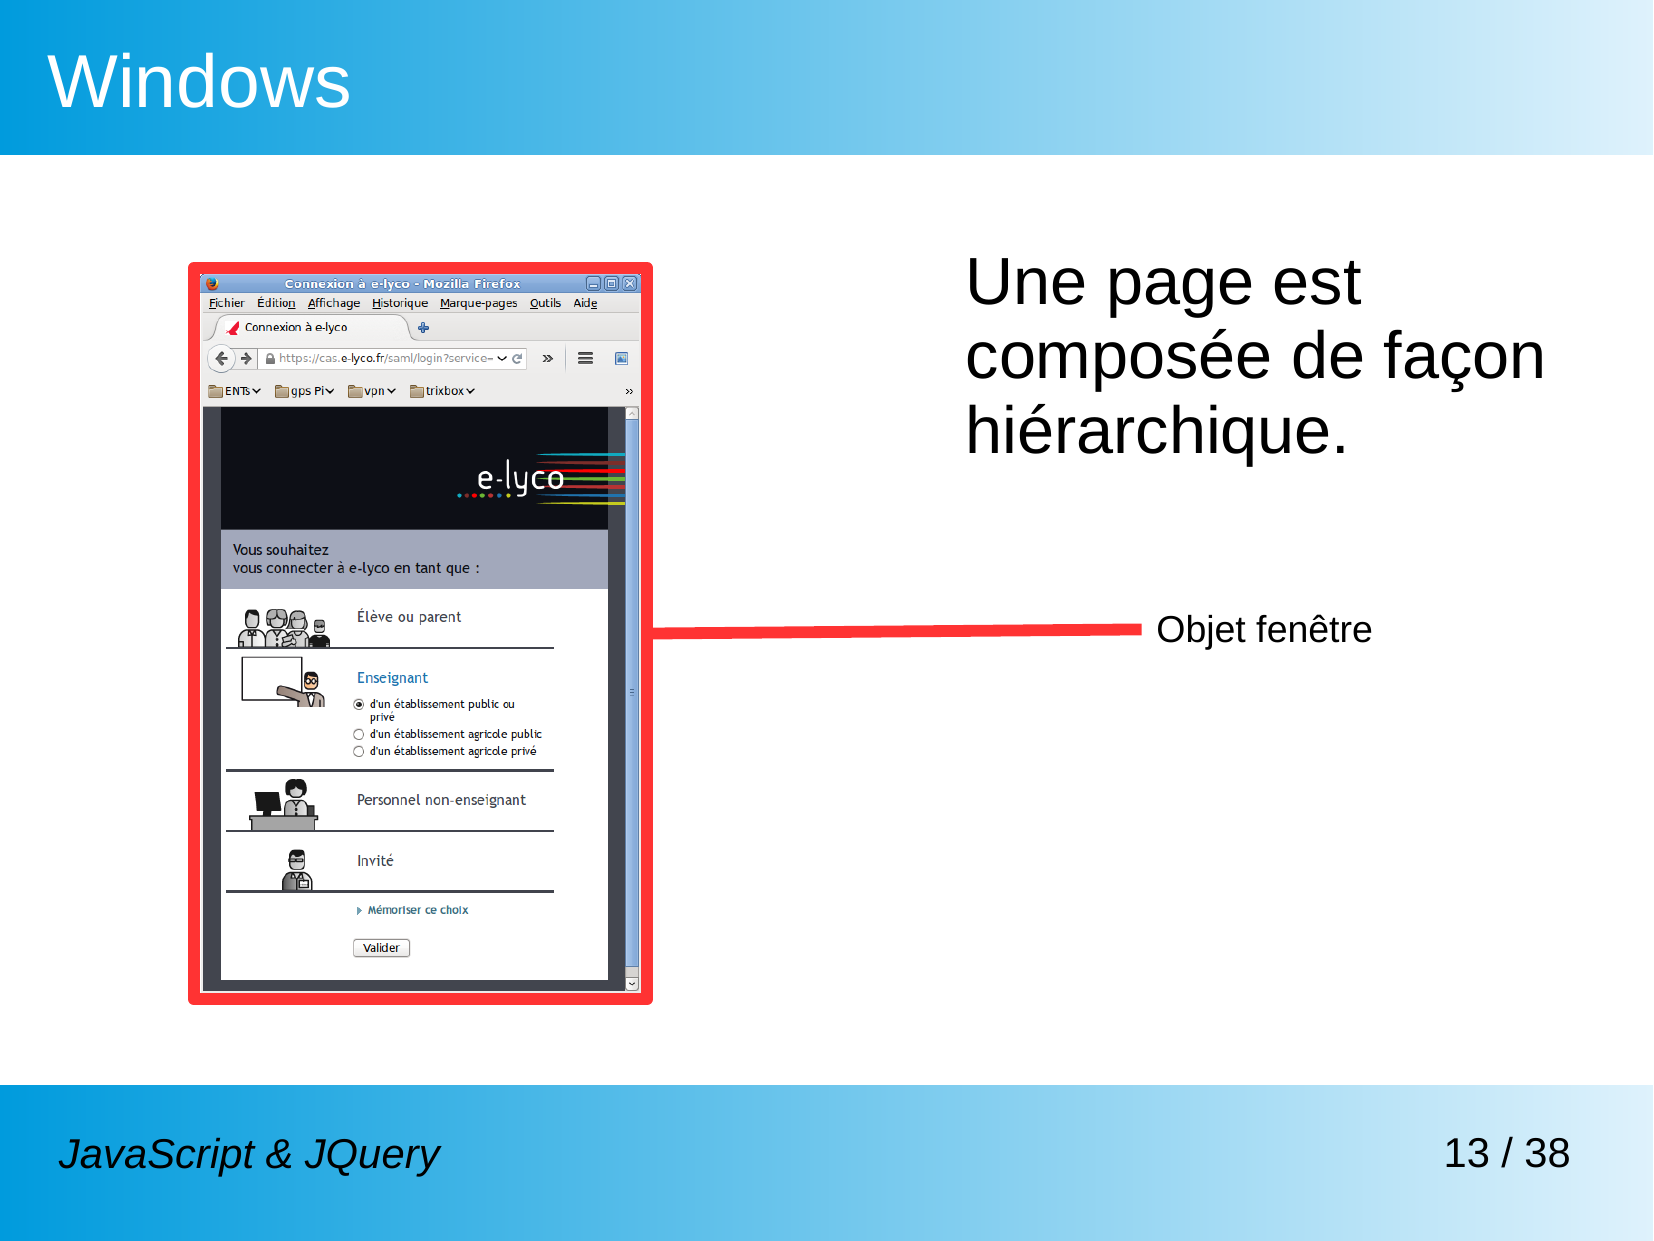

# Windows
Une page est composée de façon hiérarchique.
Objet fenêtre